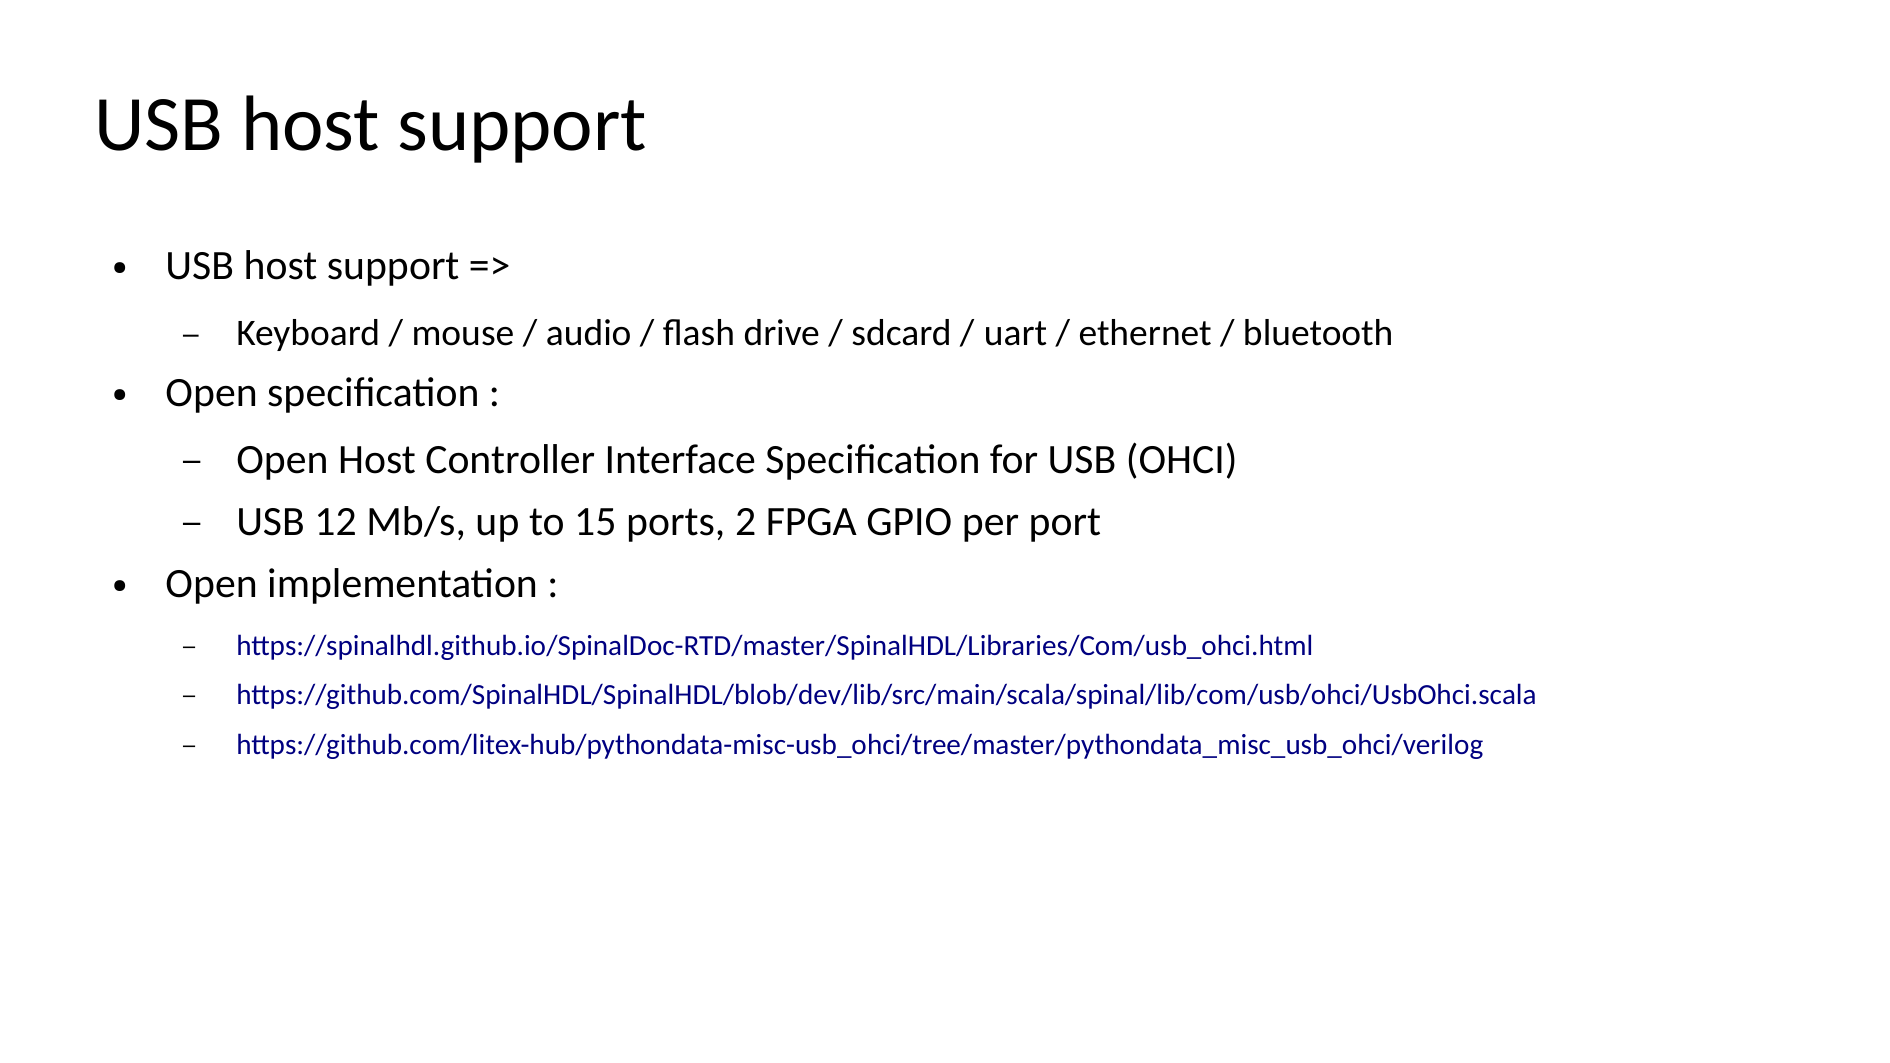

# USB host support
USB host support =>
Keyboard / mouse / audio / flash drive / sdcard / uart / ethernet / bluetooth
Open specification :
Open Host Controller Interface Specification for USB (OHCI)
USB 12 Mb/s, up to 15 ports, 2 FPGA GPIO per port
Open implementation :
https://spinalhdl.github.io/SpinalDoc-RTD/master/SpinalHDL/Libraries/Com/usb_ohci.html
https://github.com/SpinalHDL/SpinalHDL/blob/dev/lib/src/main/scala/spinal/lib/com/usb/ohci/UsbOhci.scala
https://github.com/litex-hub/pythondata-misc-usb_ohci/tree/master/pythondata_misc_usb_ohci/verilog